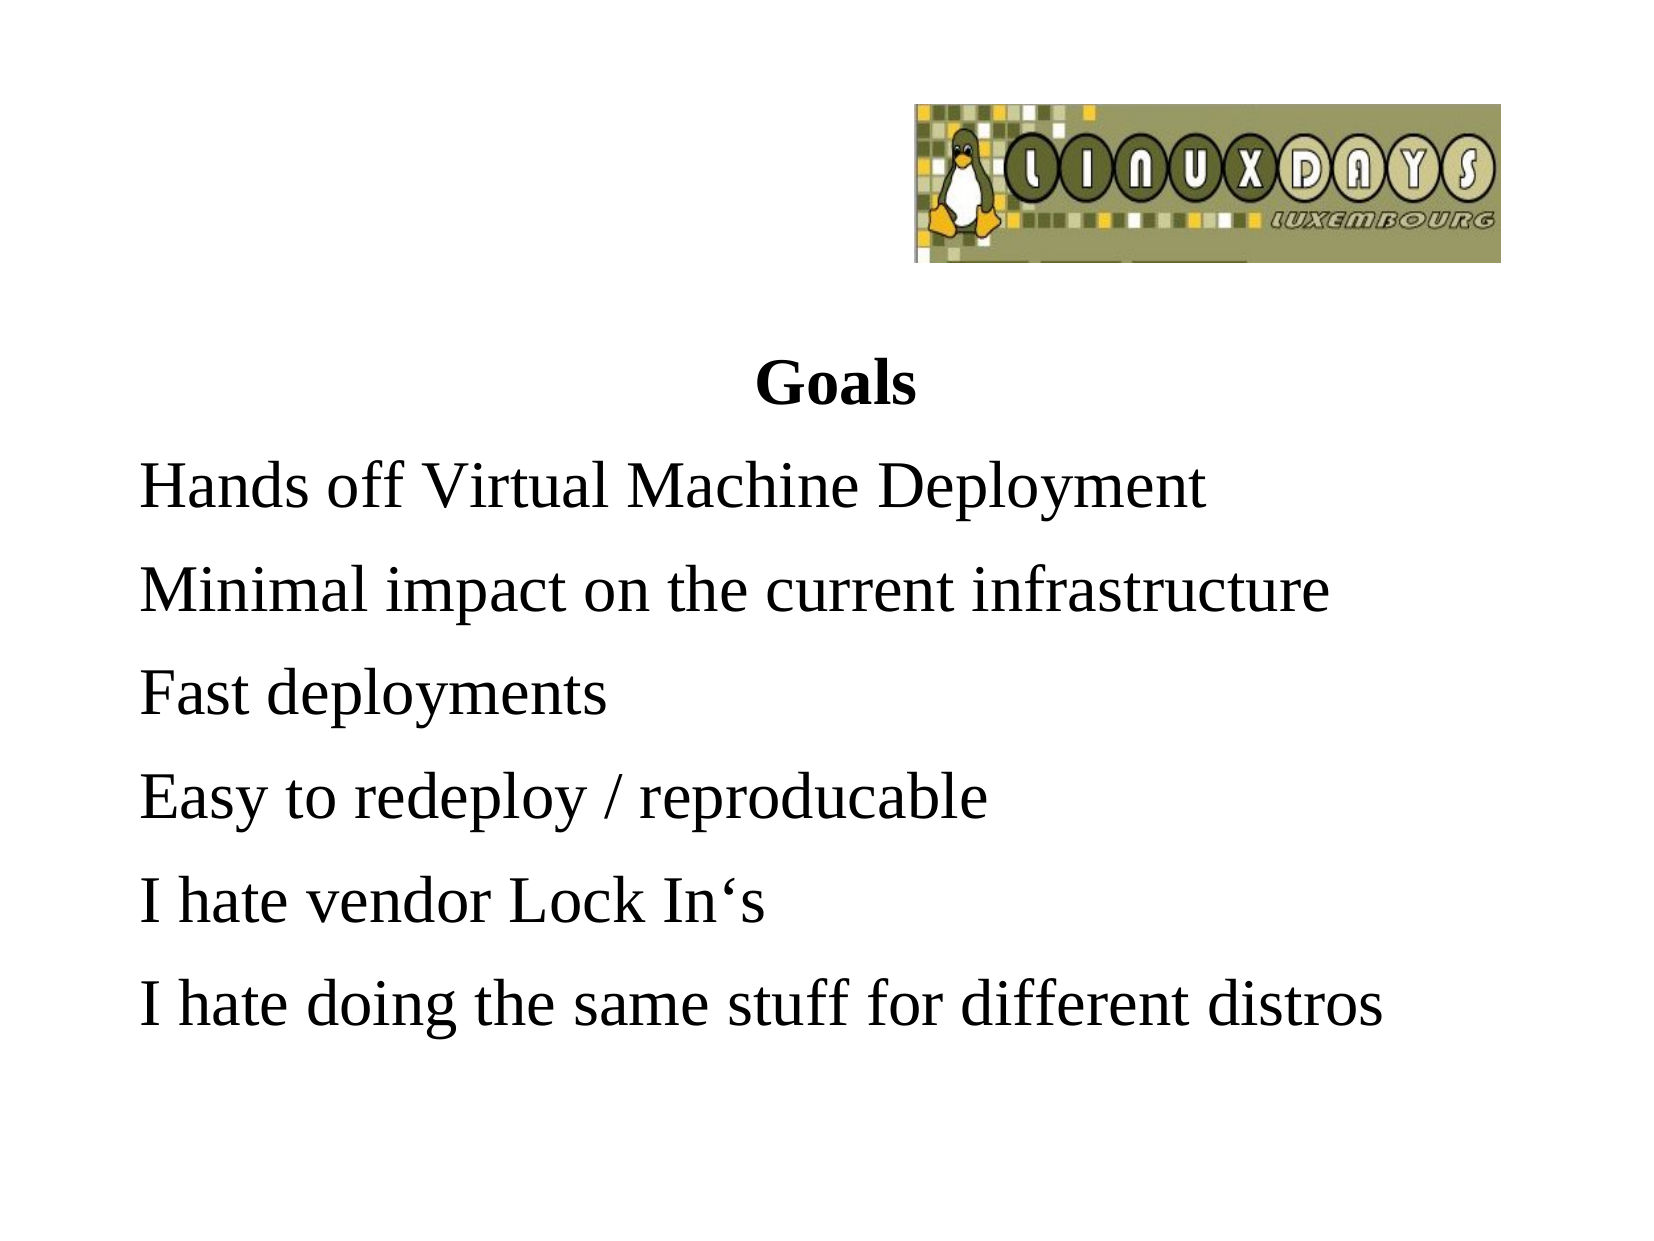

#
Goals
Hands off Virtual Machine Deployment
Minimal impact on the current infrastructure
Fast deployments
Easy to redeploy / reproducable
I hate vendor Lock In‘s
I hate doing the same stuff for different distros